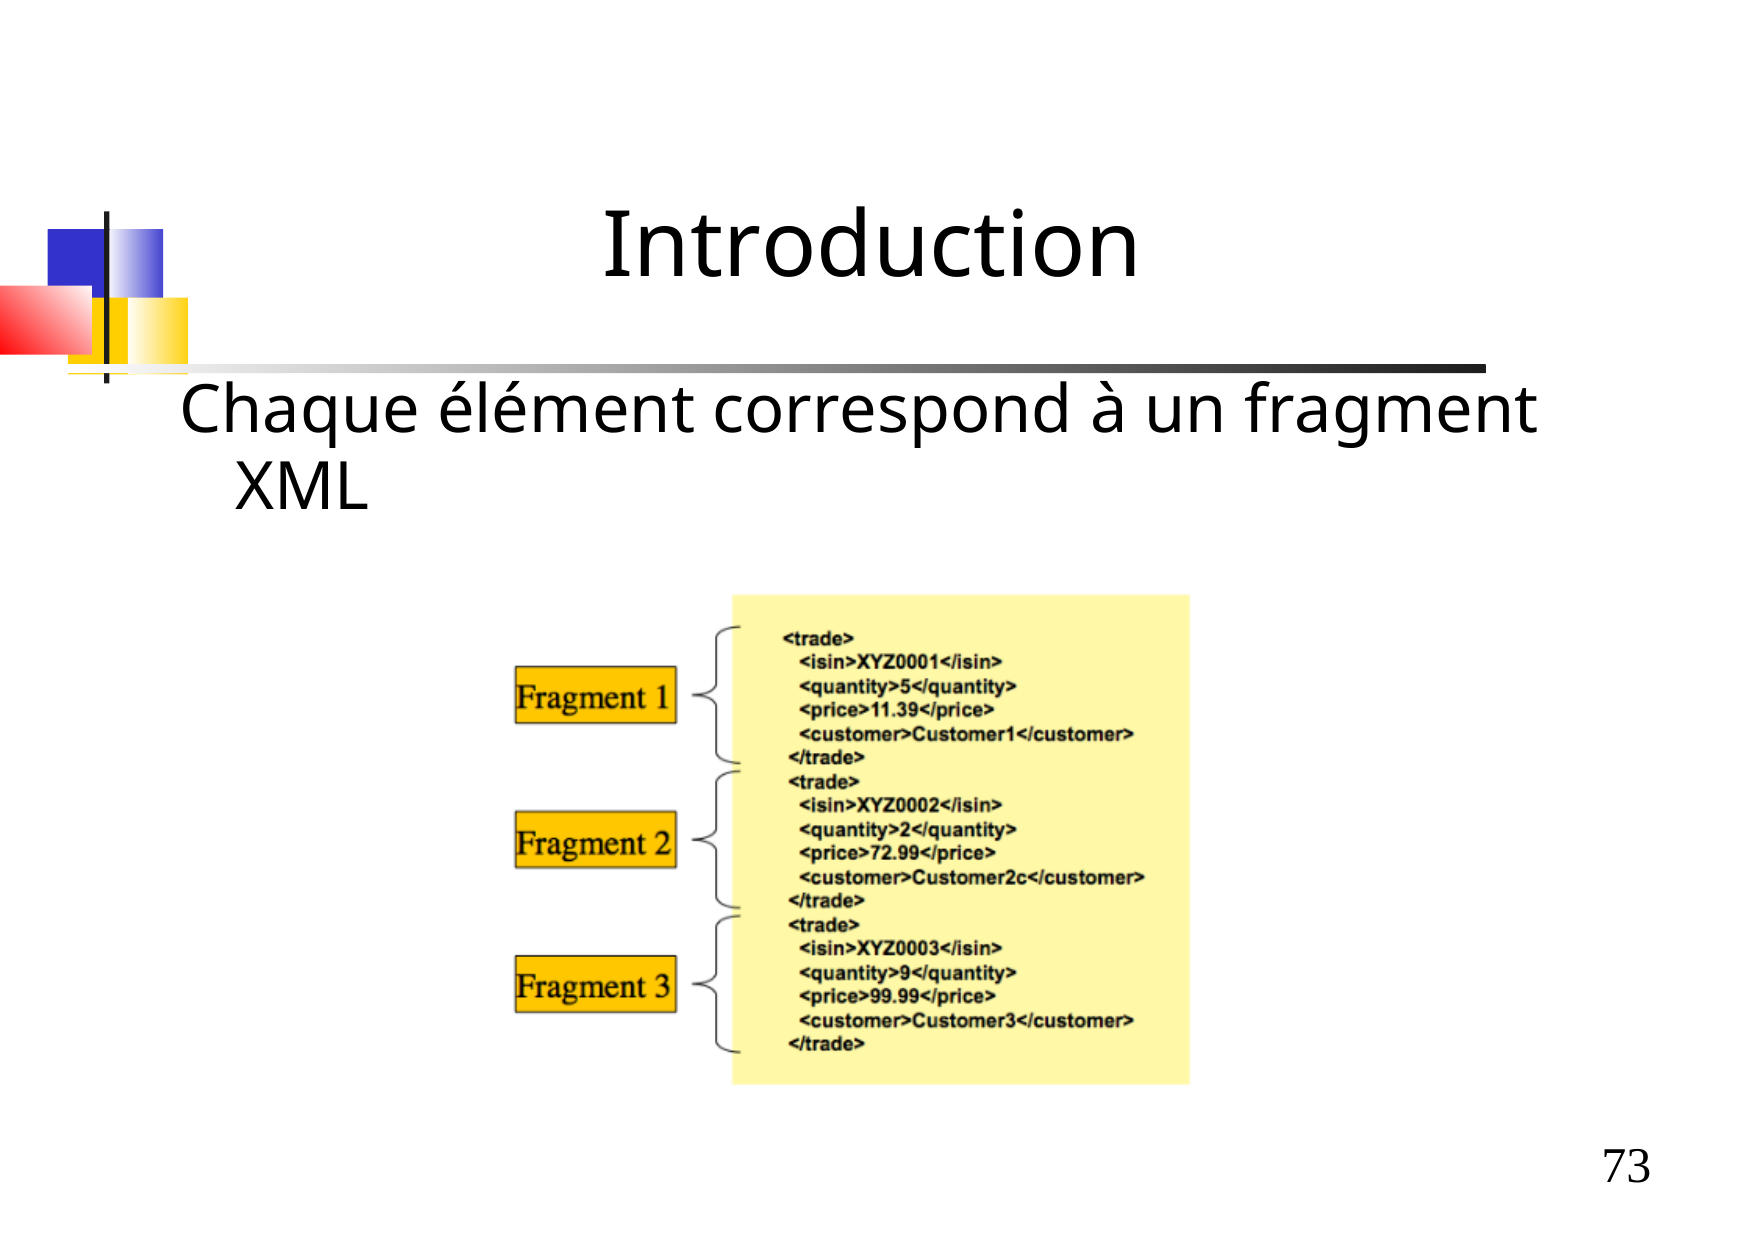

# Introduction
Chaque élément correspond à un fragment XML